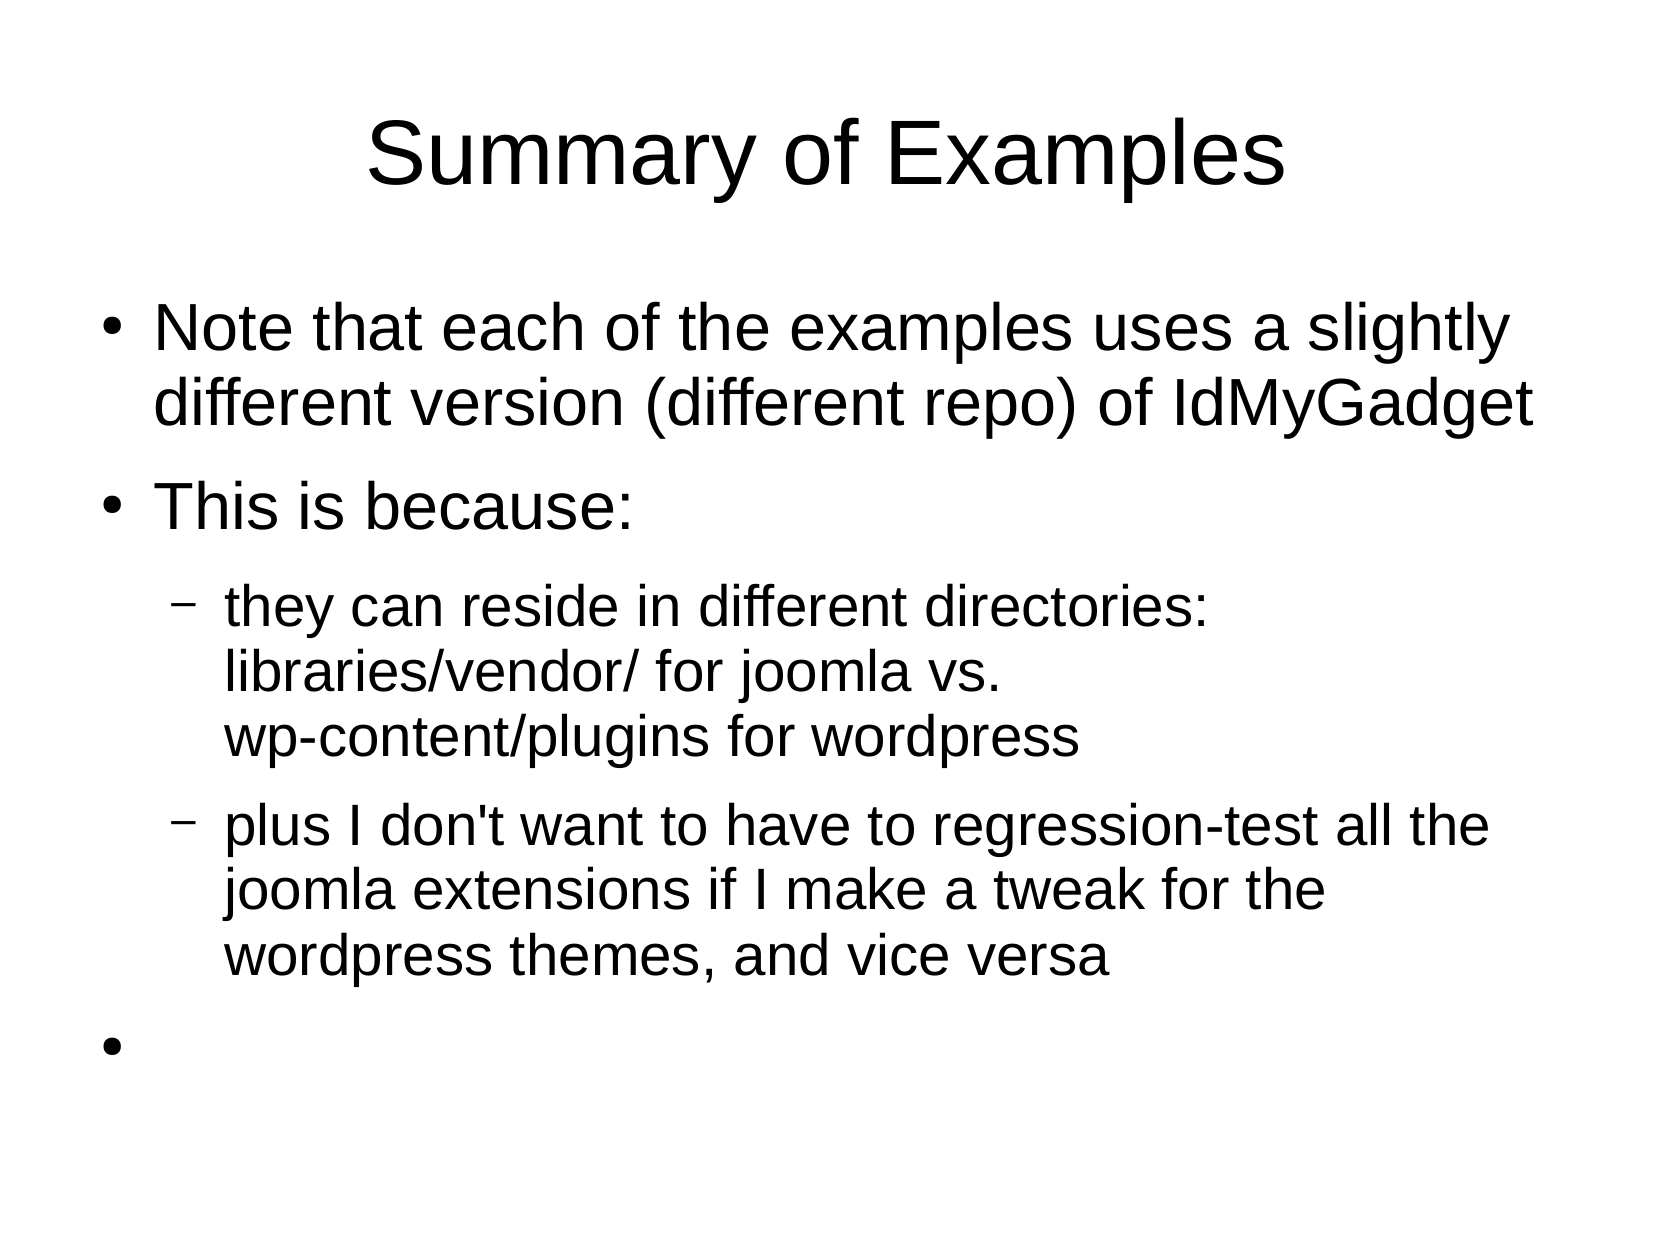

# Summary of Examples
Note that each of the examples uses a slightly different version (different repo) of IdMyGadget
This is because:
they can reside in different directories:
libraries/vendor/ for joomla vs.
wp-content/plugins for wordpress
plus I don't want to have to regression-test all the joomla extensions if I make a tweak for the wordpress themes, and vice versa